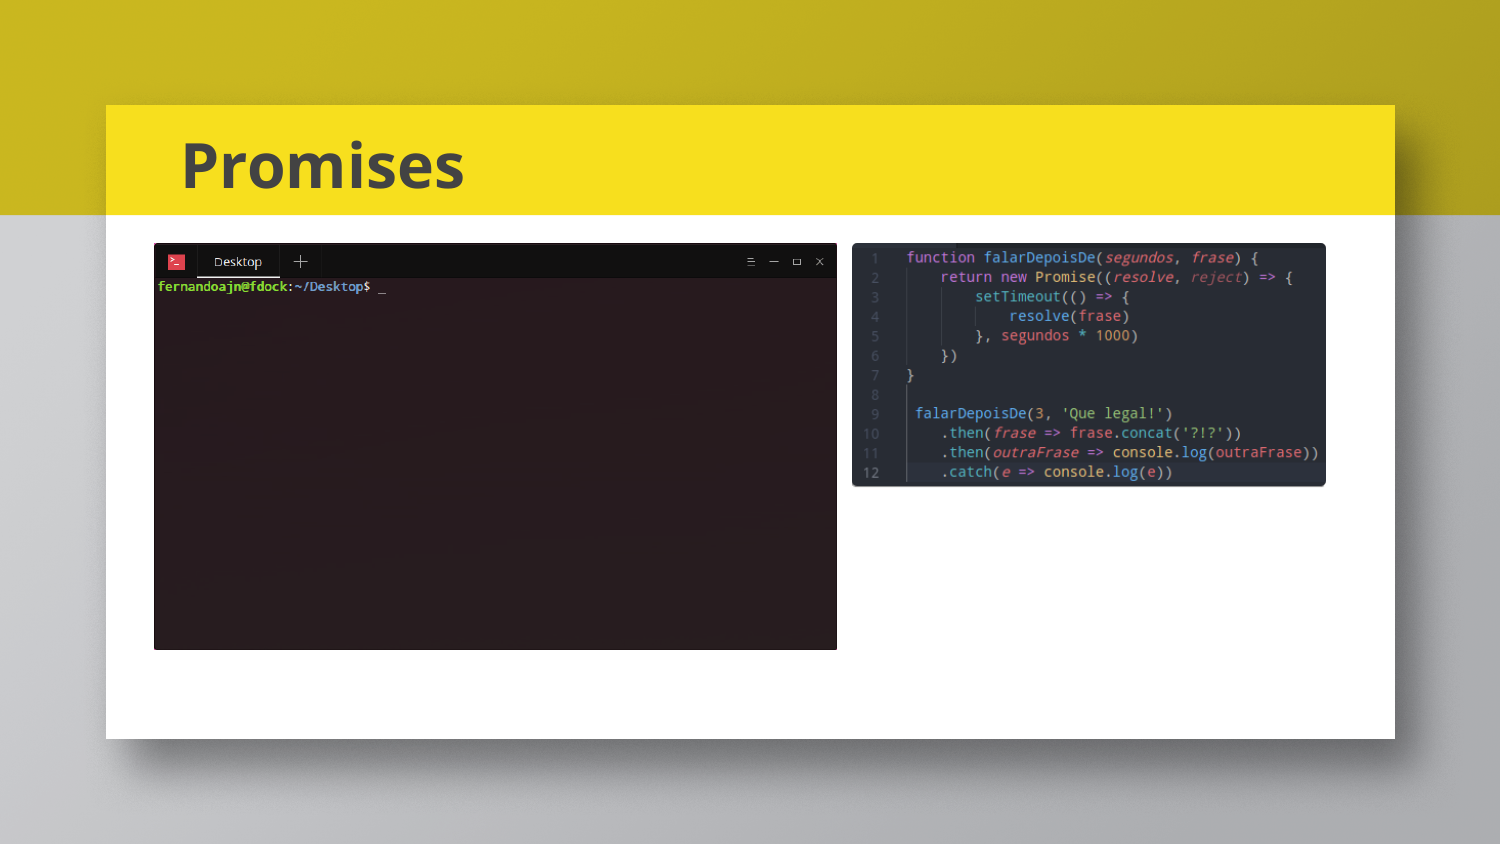

# Promises
“Promessa”;
Processamento assíncrono;
Valor desconhecido.